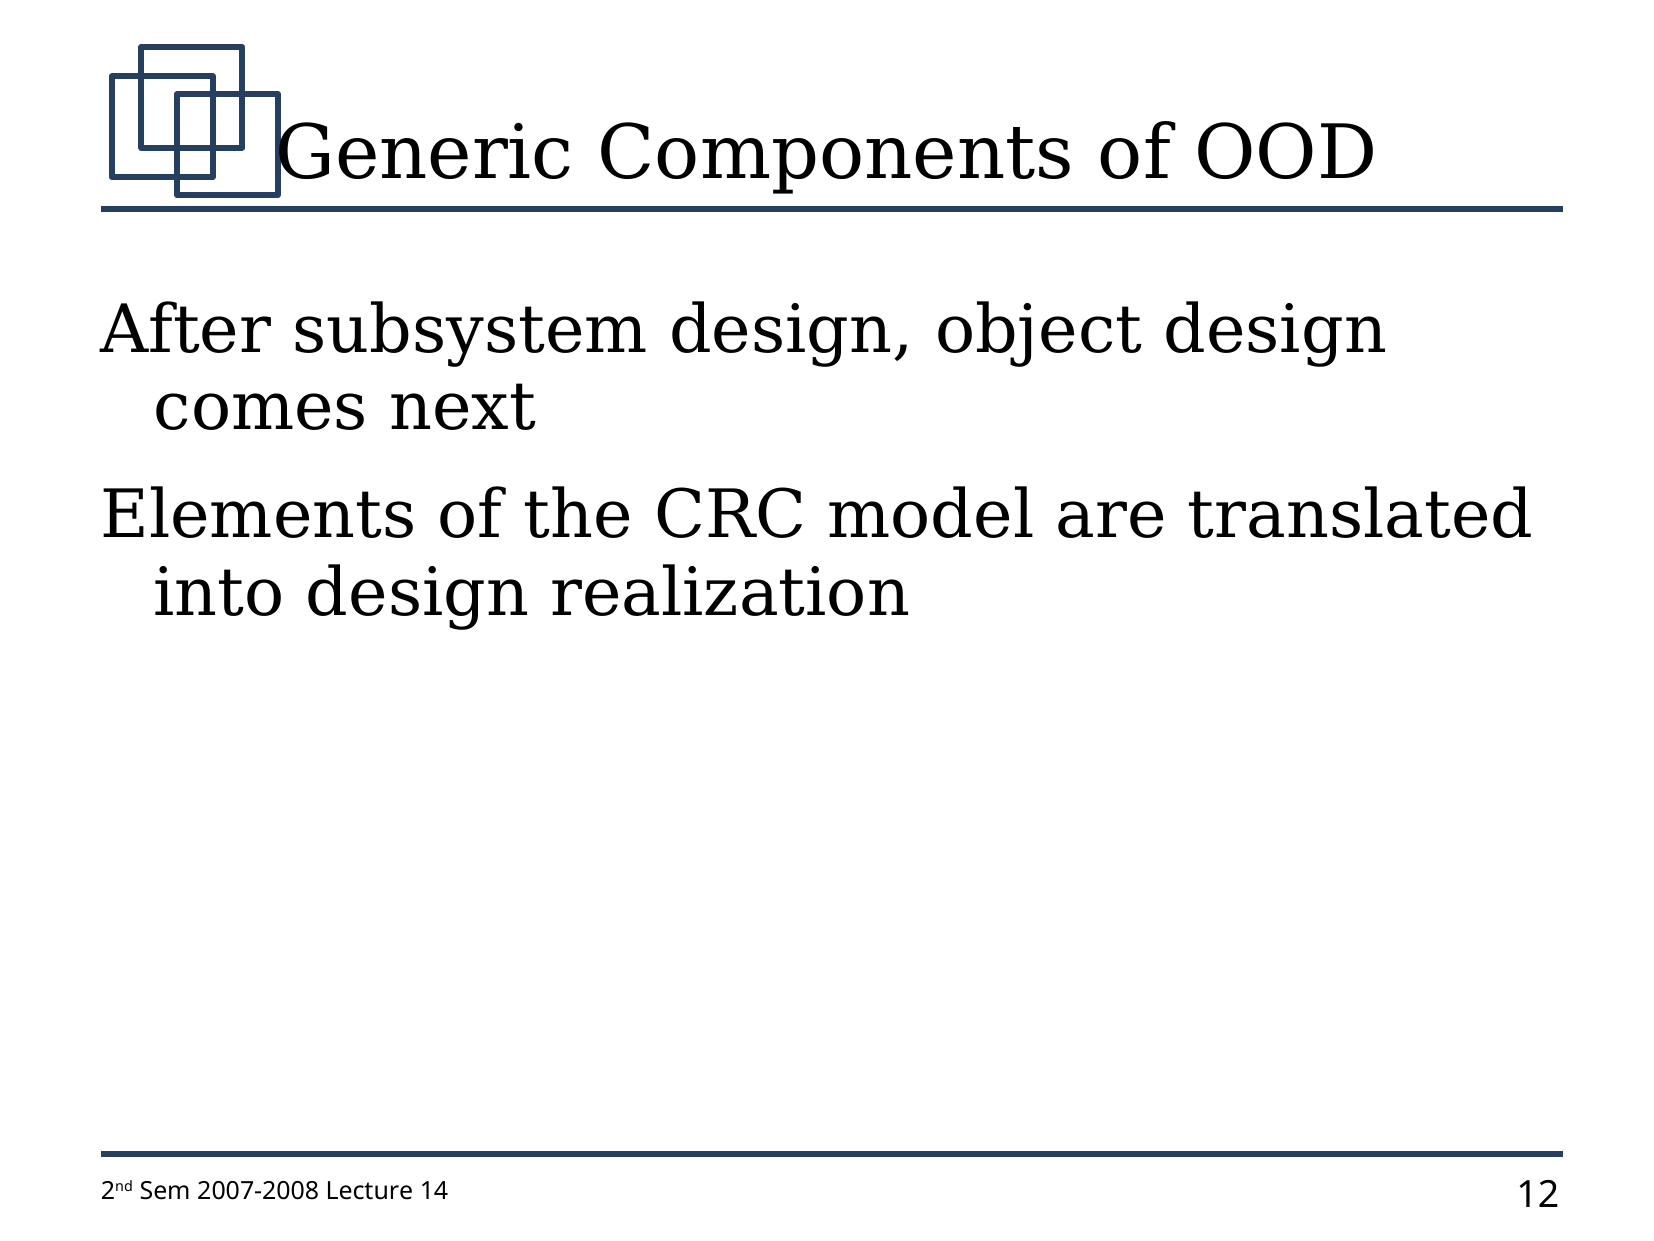

# Generic Components of OOD
After subsystem design, object design comes next
Elements of the CRC model are translated into design realization